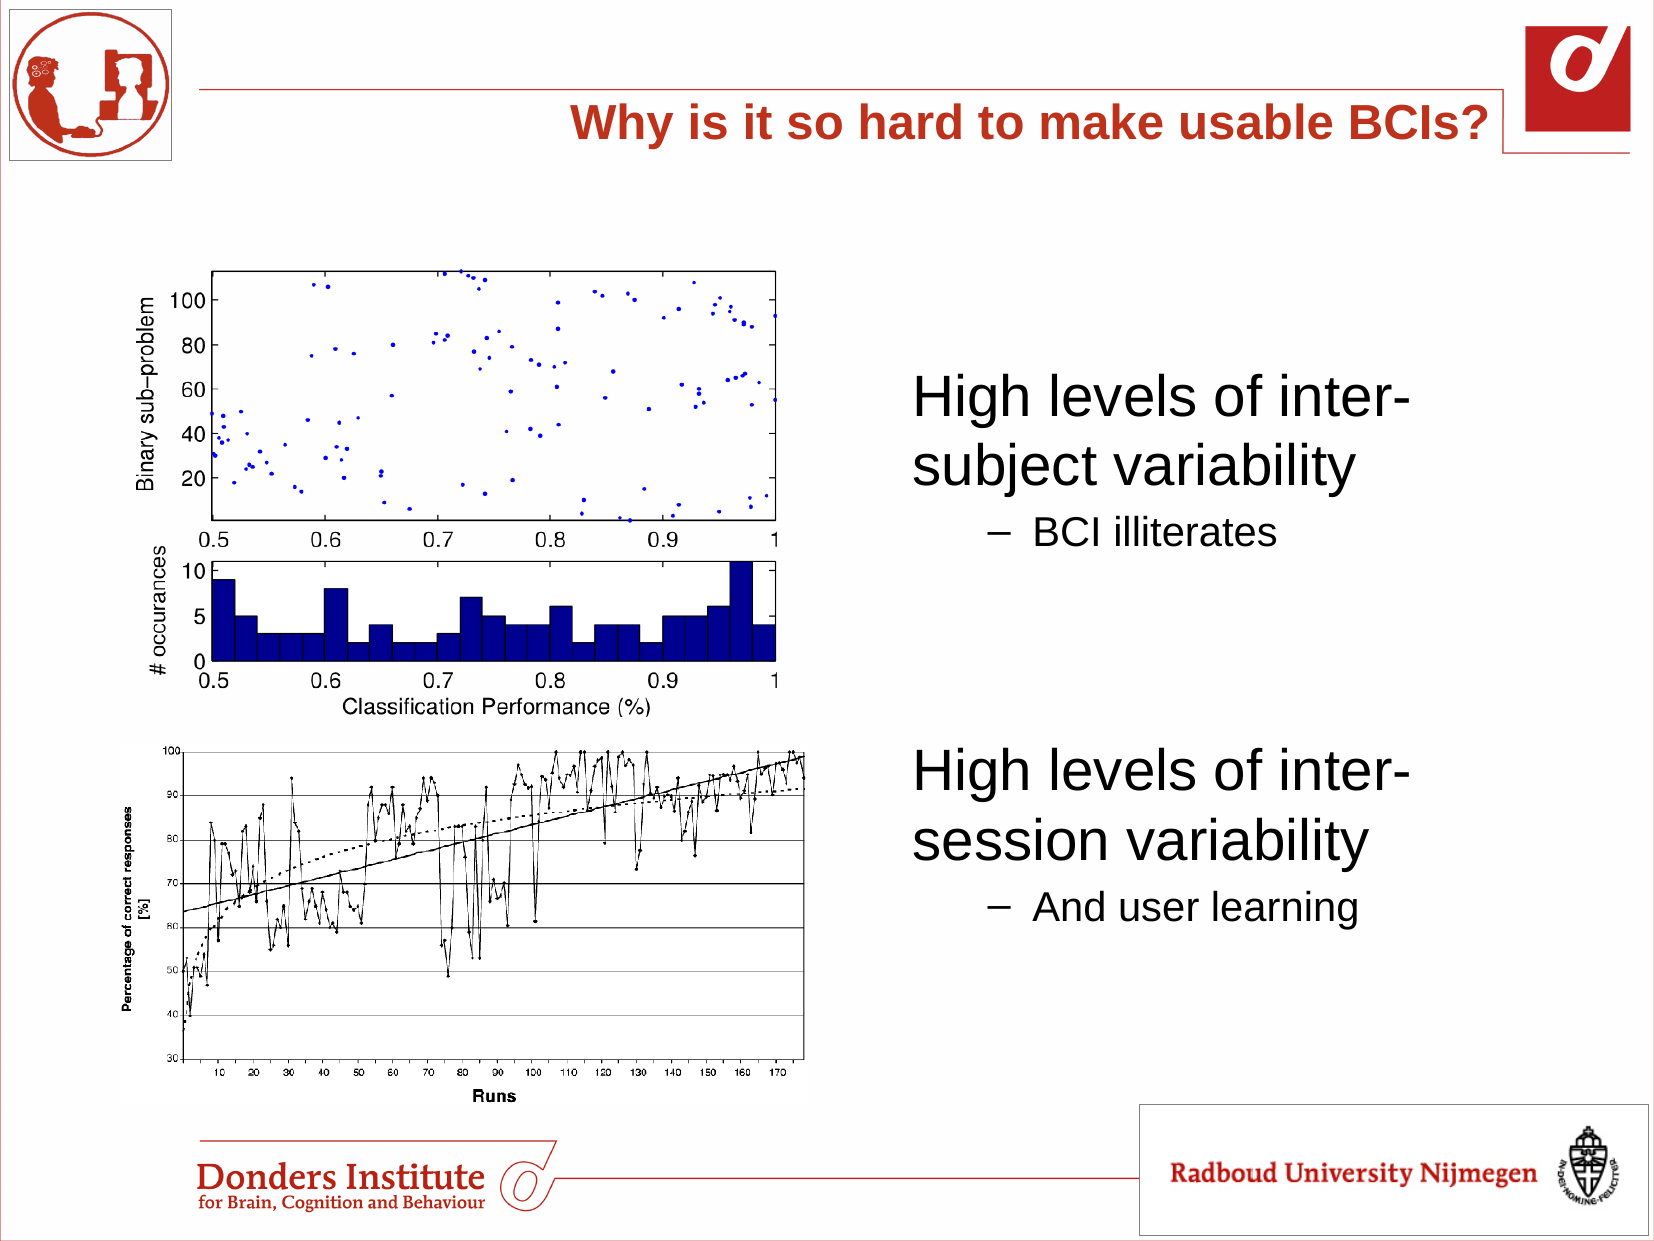

# Why is it so hard to make usable BCIs?
High levels of inter-subject variability
BCI illiterates
High levels of inter-session variability
And user learning